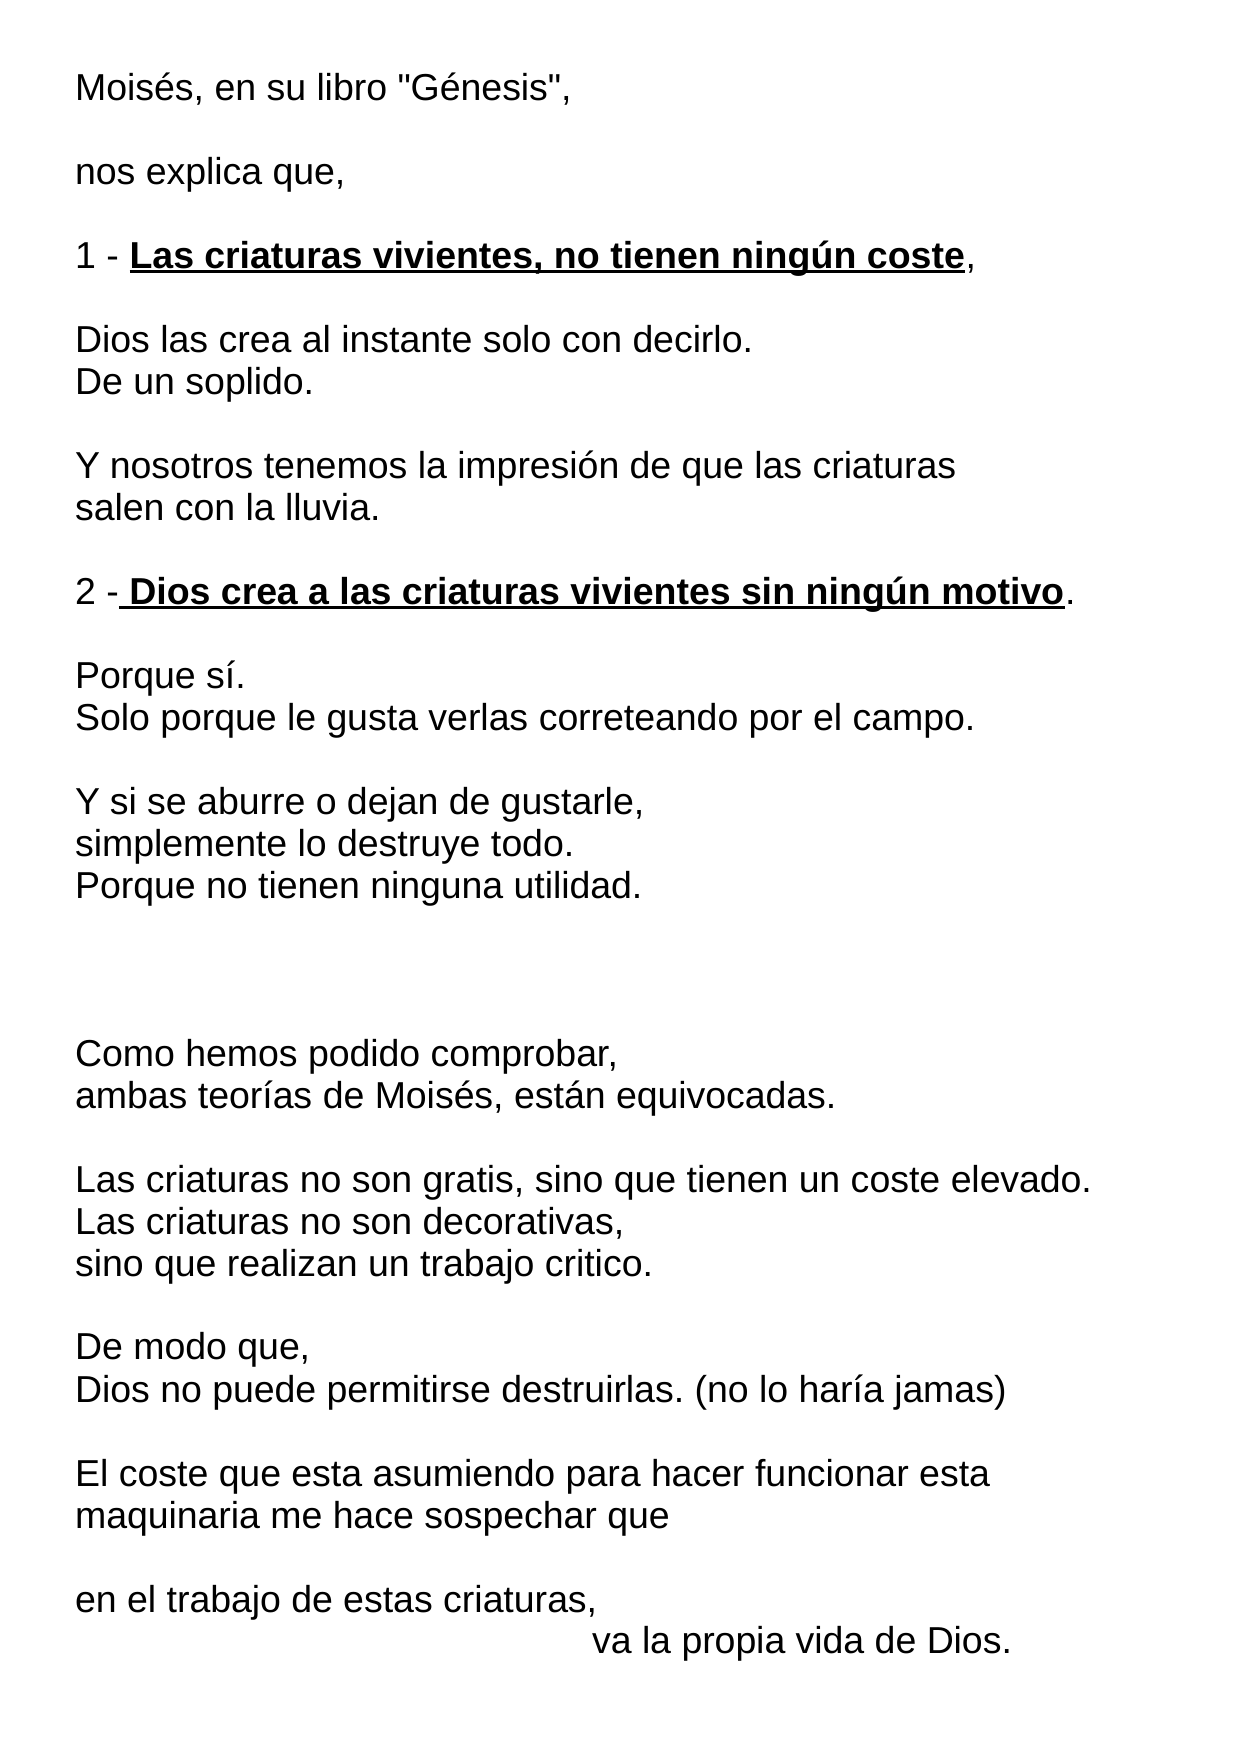

Moisés, en su libro "Génesis",
nos explica que,
1 - Las criaturas vivientes, no tienen ningún coste,
Dios las crea al instante solo con decirlo.
De un soplido.
Y nosotros tenemos la impresión de que las criaturas
salen con la lluvia.
2 - Dios crea a las criaturas vivientes sin ningún motivo.
Porque sí.
Solo porque le gusta verlas correteando por el campo.
Y si se aburre o dejan de gustarle,
simplemente lo destruye todo.
Porque no tienen ninguna utilidad.
Como hemos podido comprobar,
ambas teorías de Moisés, están equivocadas.
Las criaturas no son gratis, sino que tienen un coste elevado.
Las criaturas no son decorativas,
sino que realizan un trabajo critico.
De modo que,
Dios no puede permitirse destruirlas. (no lo haría jamas)
El coste que esta asumiendo para hacer funcionar esta maquinaria me hace sospechar que
en el trabajo de estas criaturas,
							va la propia vida de Dios.